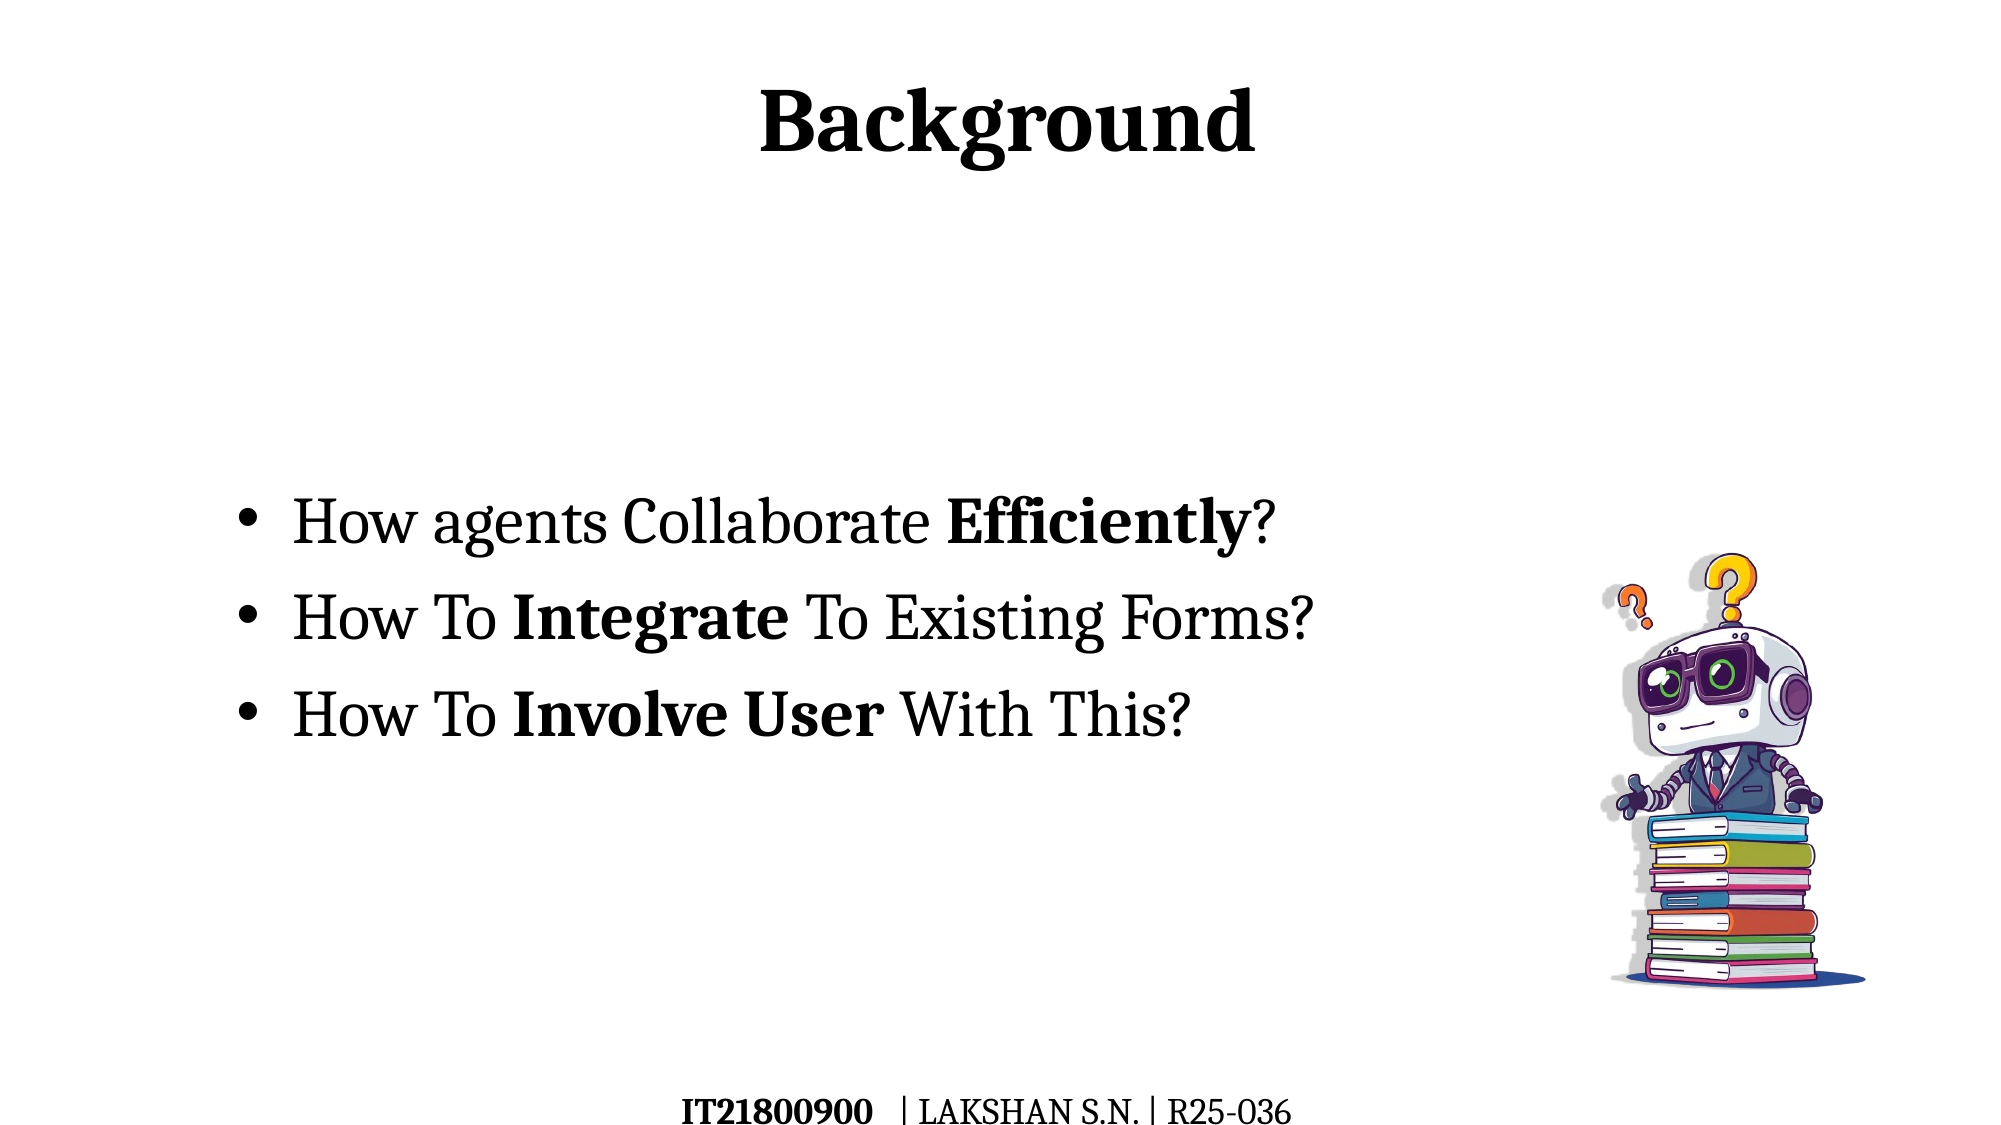

# Background
How agents Collaborate Efficiently?
How To Integrate To Existing Forms?
How To Involve User With This?
IT21800900 | LAKSHAN S.N. | R25-036